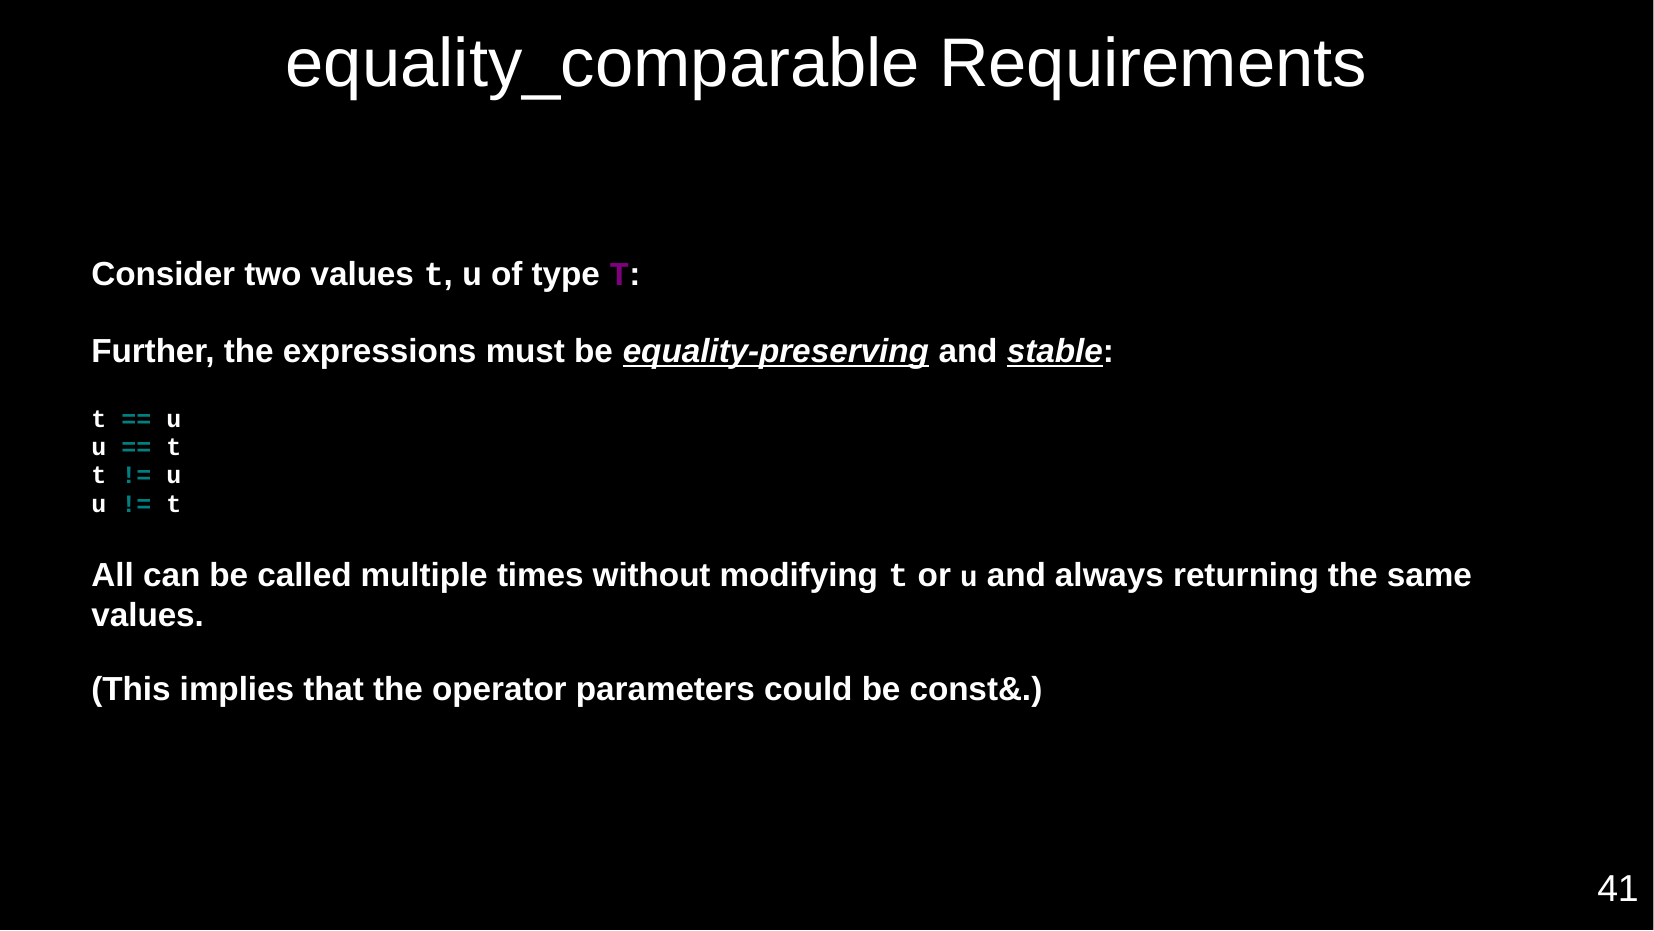

# equality_comparable Requirements
Consider two values t, u of type T:
Further, the expressions must be equality-preserving and stable:
t == u
u == t
t != u
u != t
All can be called multiple times without modifying t or u and always returning the same values.
(This implies that the operator parameters could be const&.)